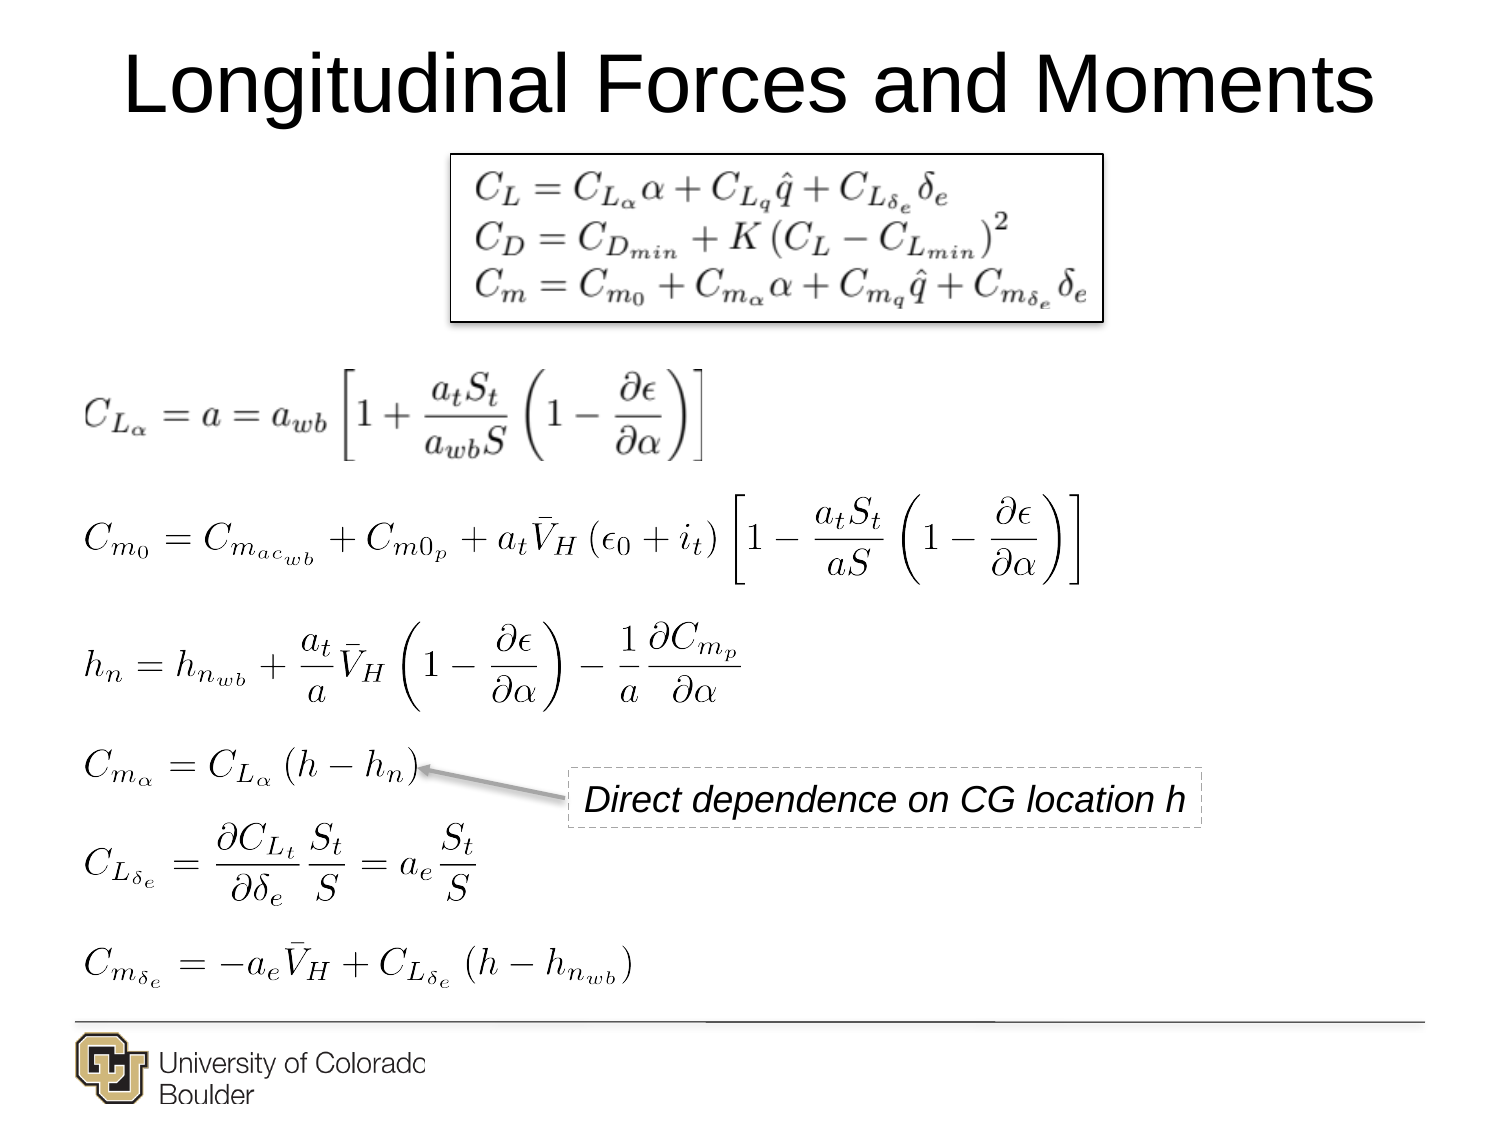

# Longitudinal Forces and Moments
Direct dependence on CG location h